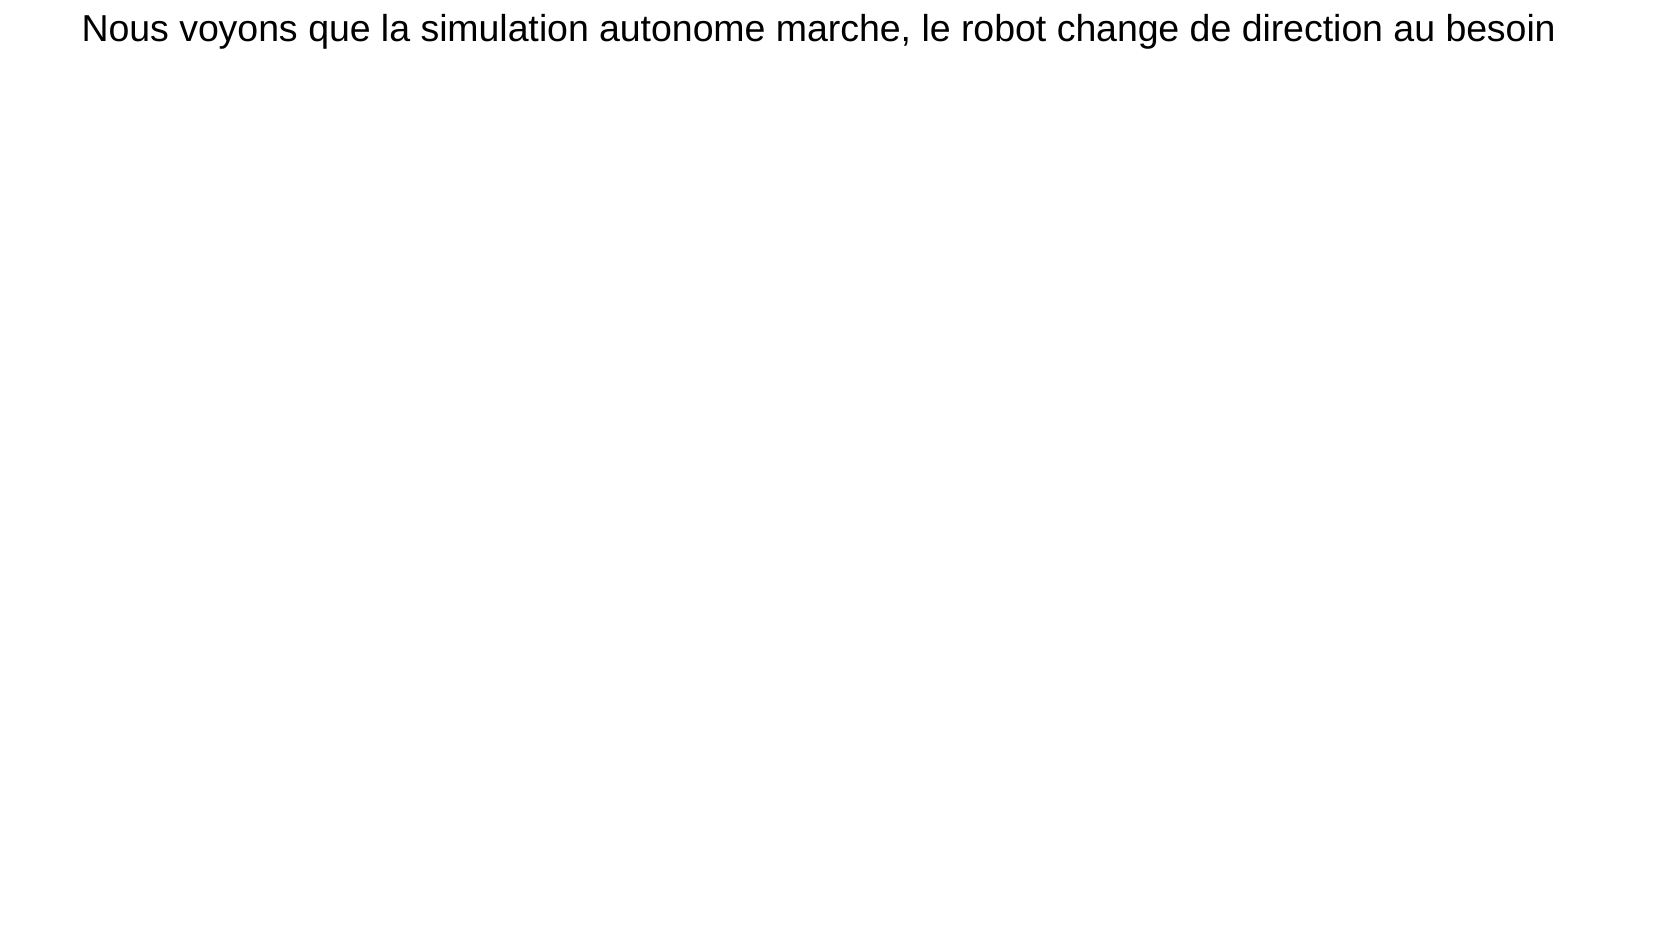

Nous voyons que la simulation autonome marche, le robot change de direction au besoin